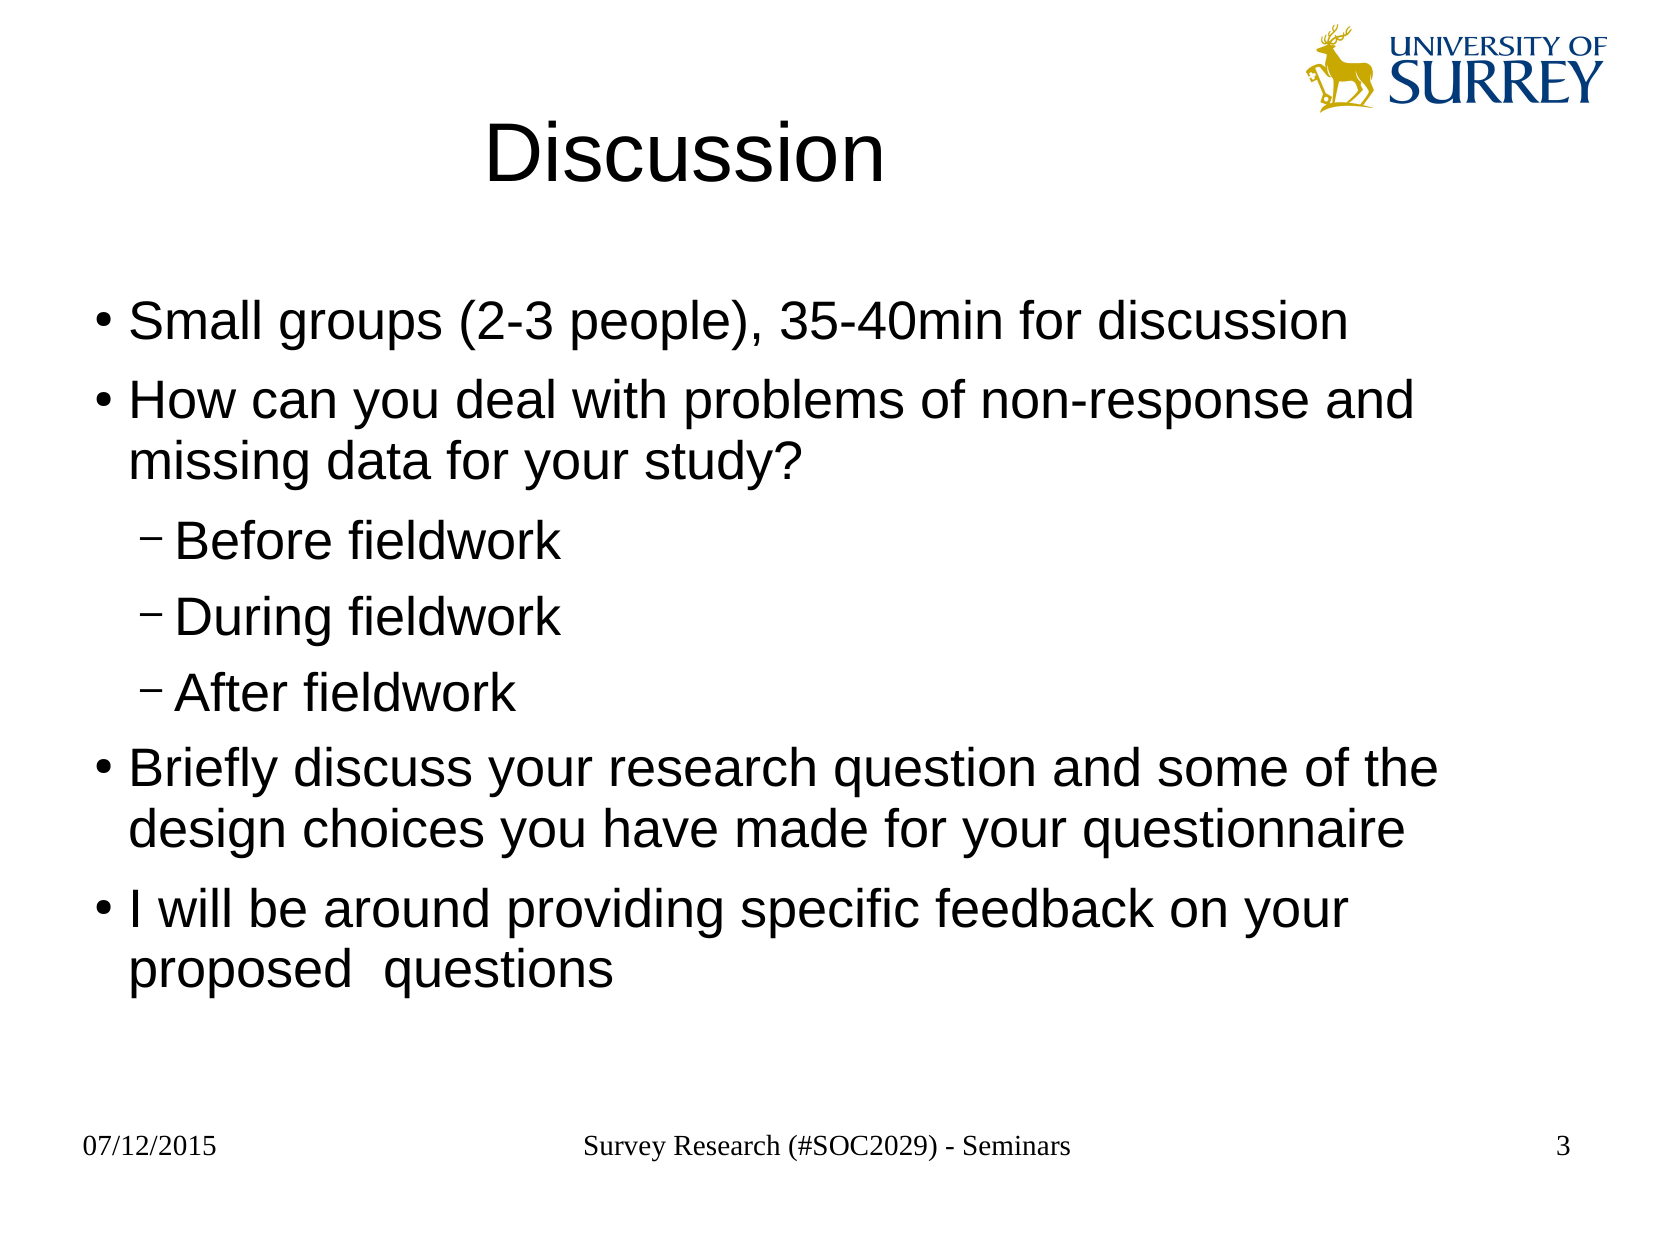

# Discussion
Small groups (2-3 people), 35-40min for discussion
How can you deal with problems of non-response and missing data for your study?
Before fieldwork
During fieldwork
After fieldwork
Briefly discuss your research question and some of the design choices you have made for your questionnaire
I will be around providing specific feedback on your proposed questions
05/10/2015
3